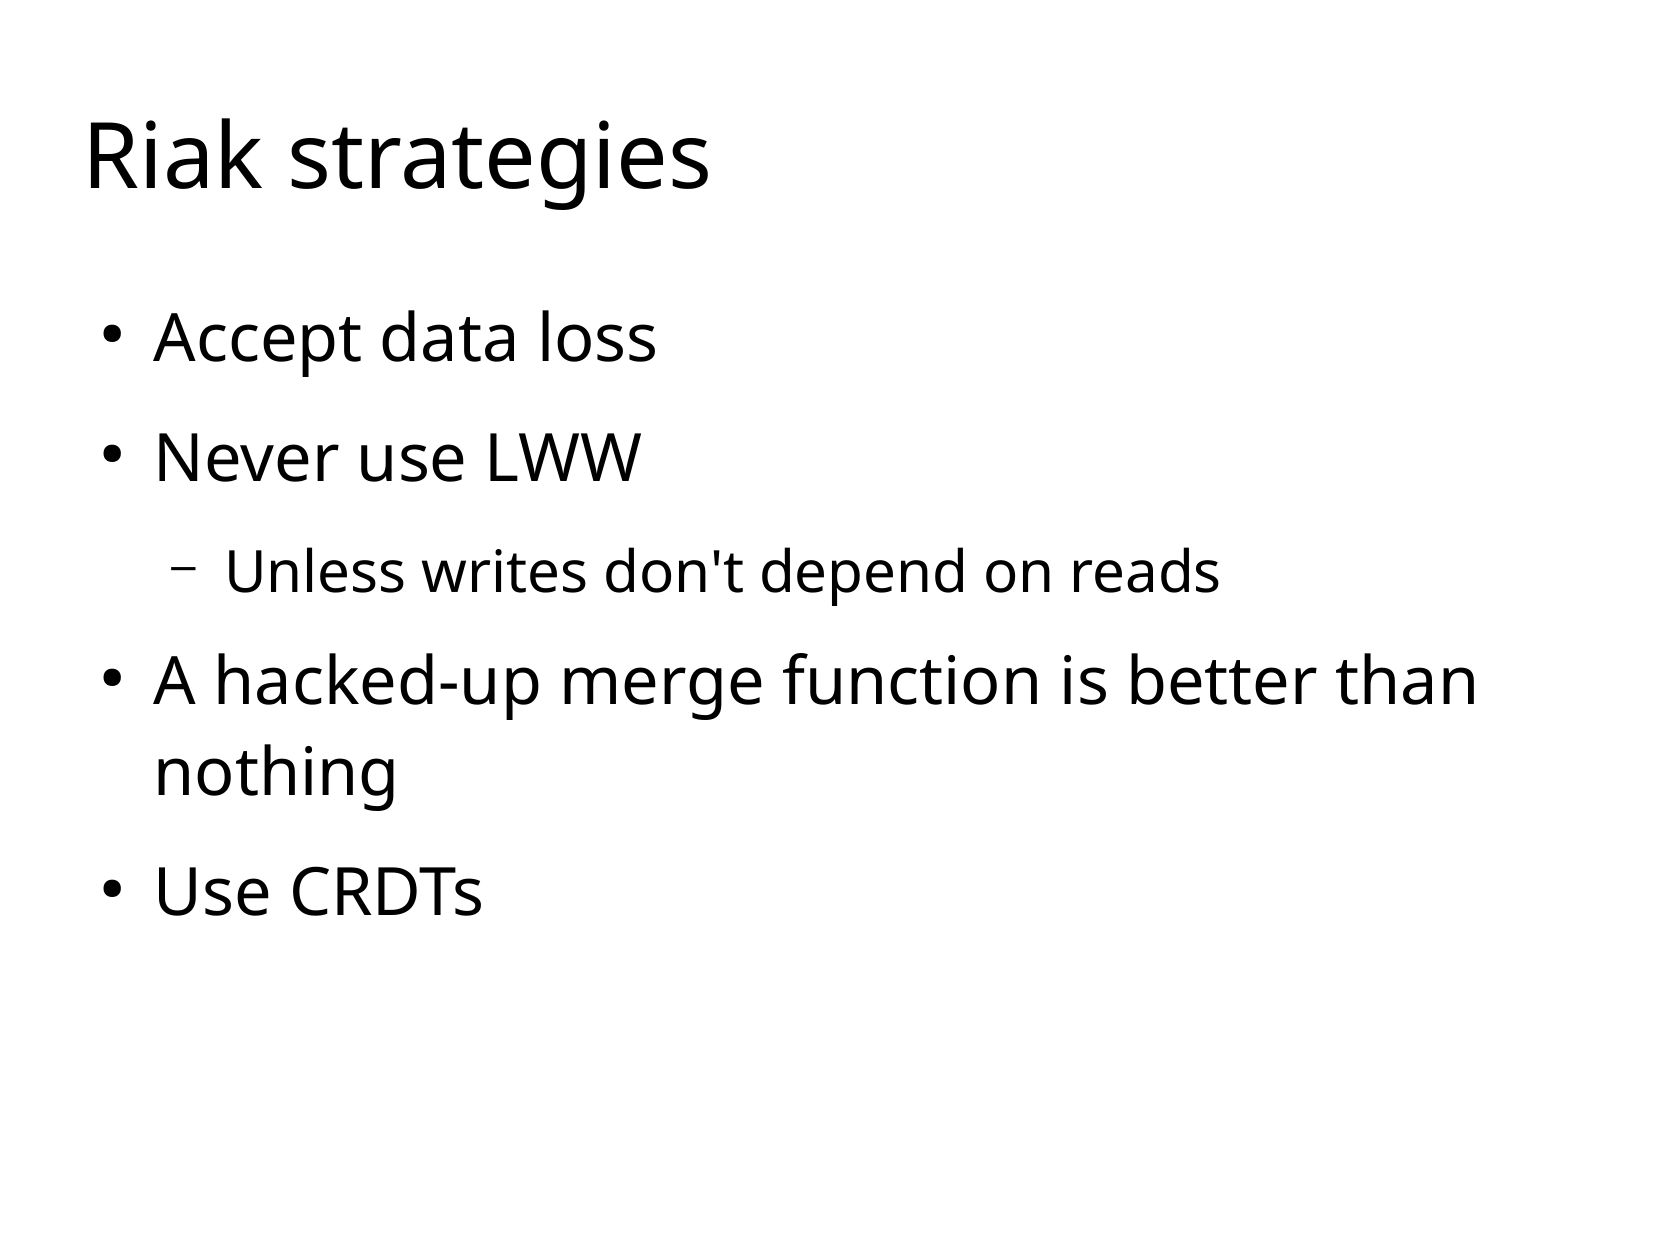

# Riak strategies
Accept data loss
Never use LWW
Unless writes don't depend on reads
A hacked-up merge function is better than nothing
Use CRDTs